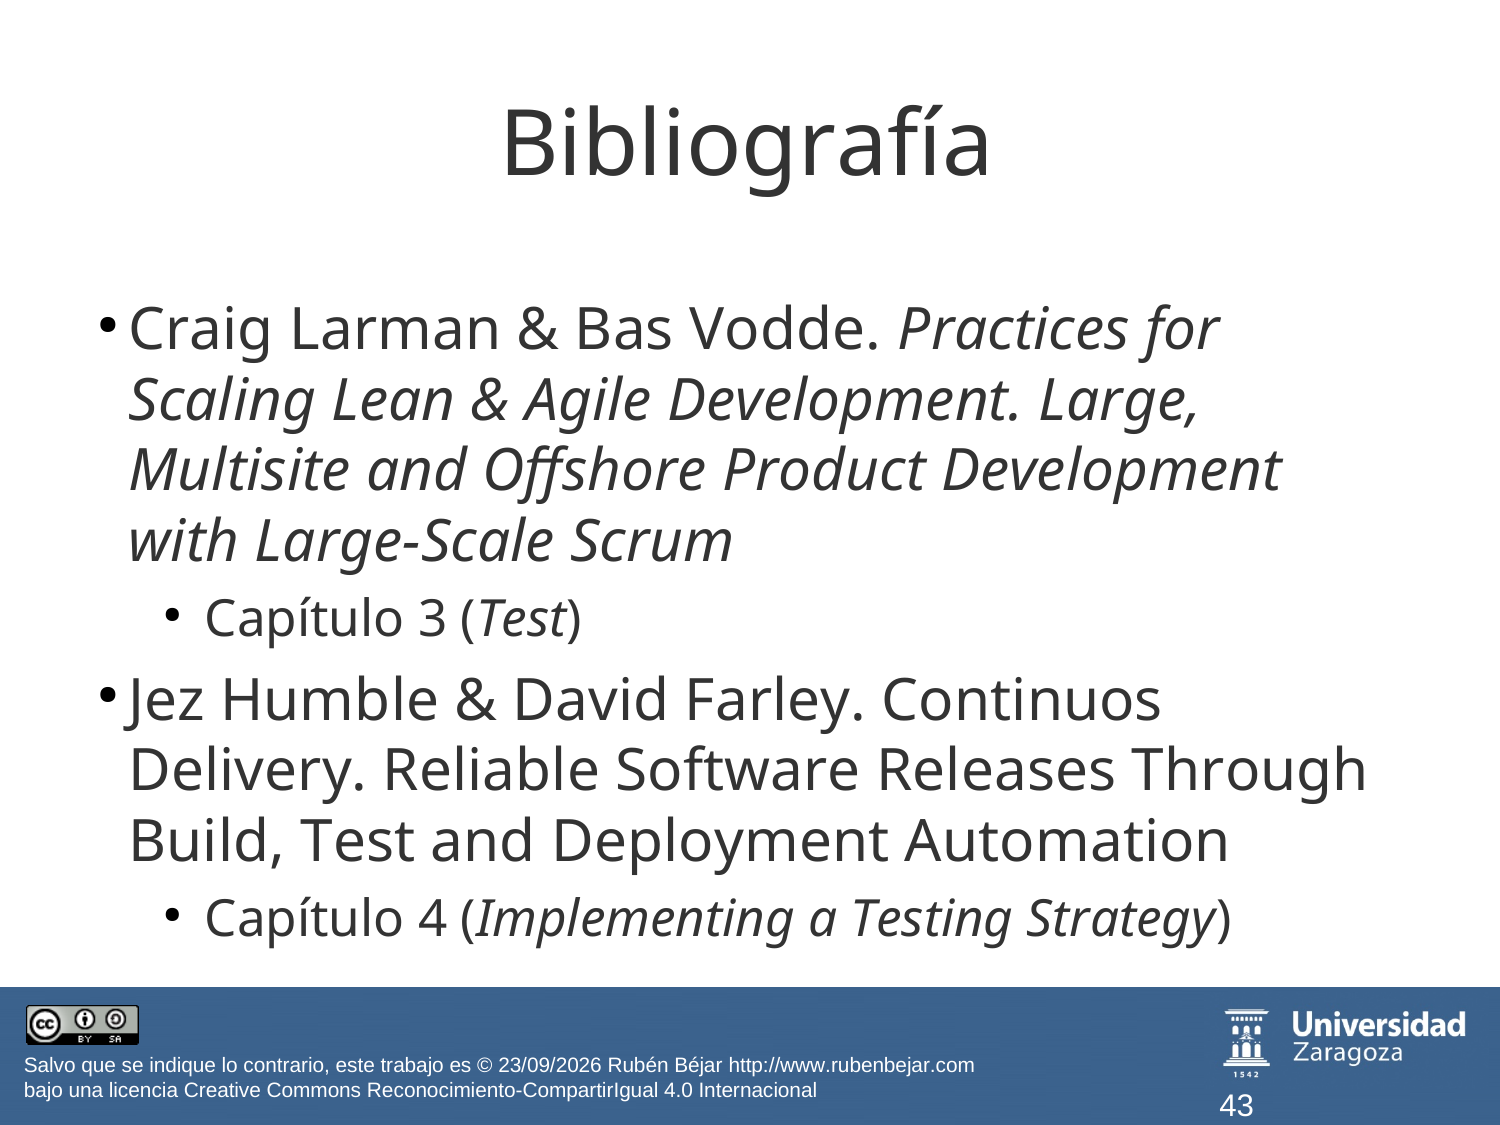

# Bibliografía
Craig Larman & Bas Vodde. Practices for Scaling Lean & Agile Development. Large, Multisite and Offshore Product Development with Large-Scale Scrum
Capítulo 3 (Test)
Jez Humble & David Farley. Continuos Delivery. Reliable Software Releases Through Build, Test and Deployment Automation
Capítulo 4 (Implementing a Testing Strategy)